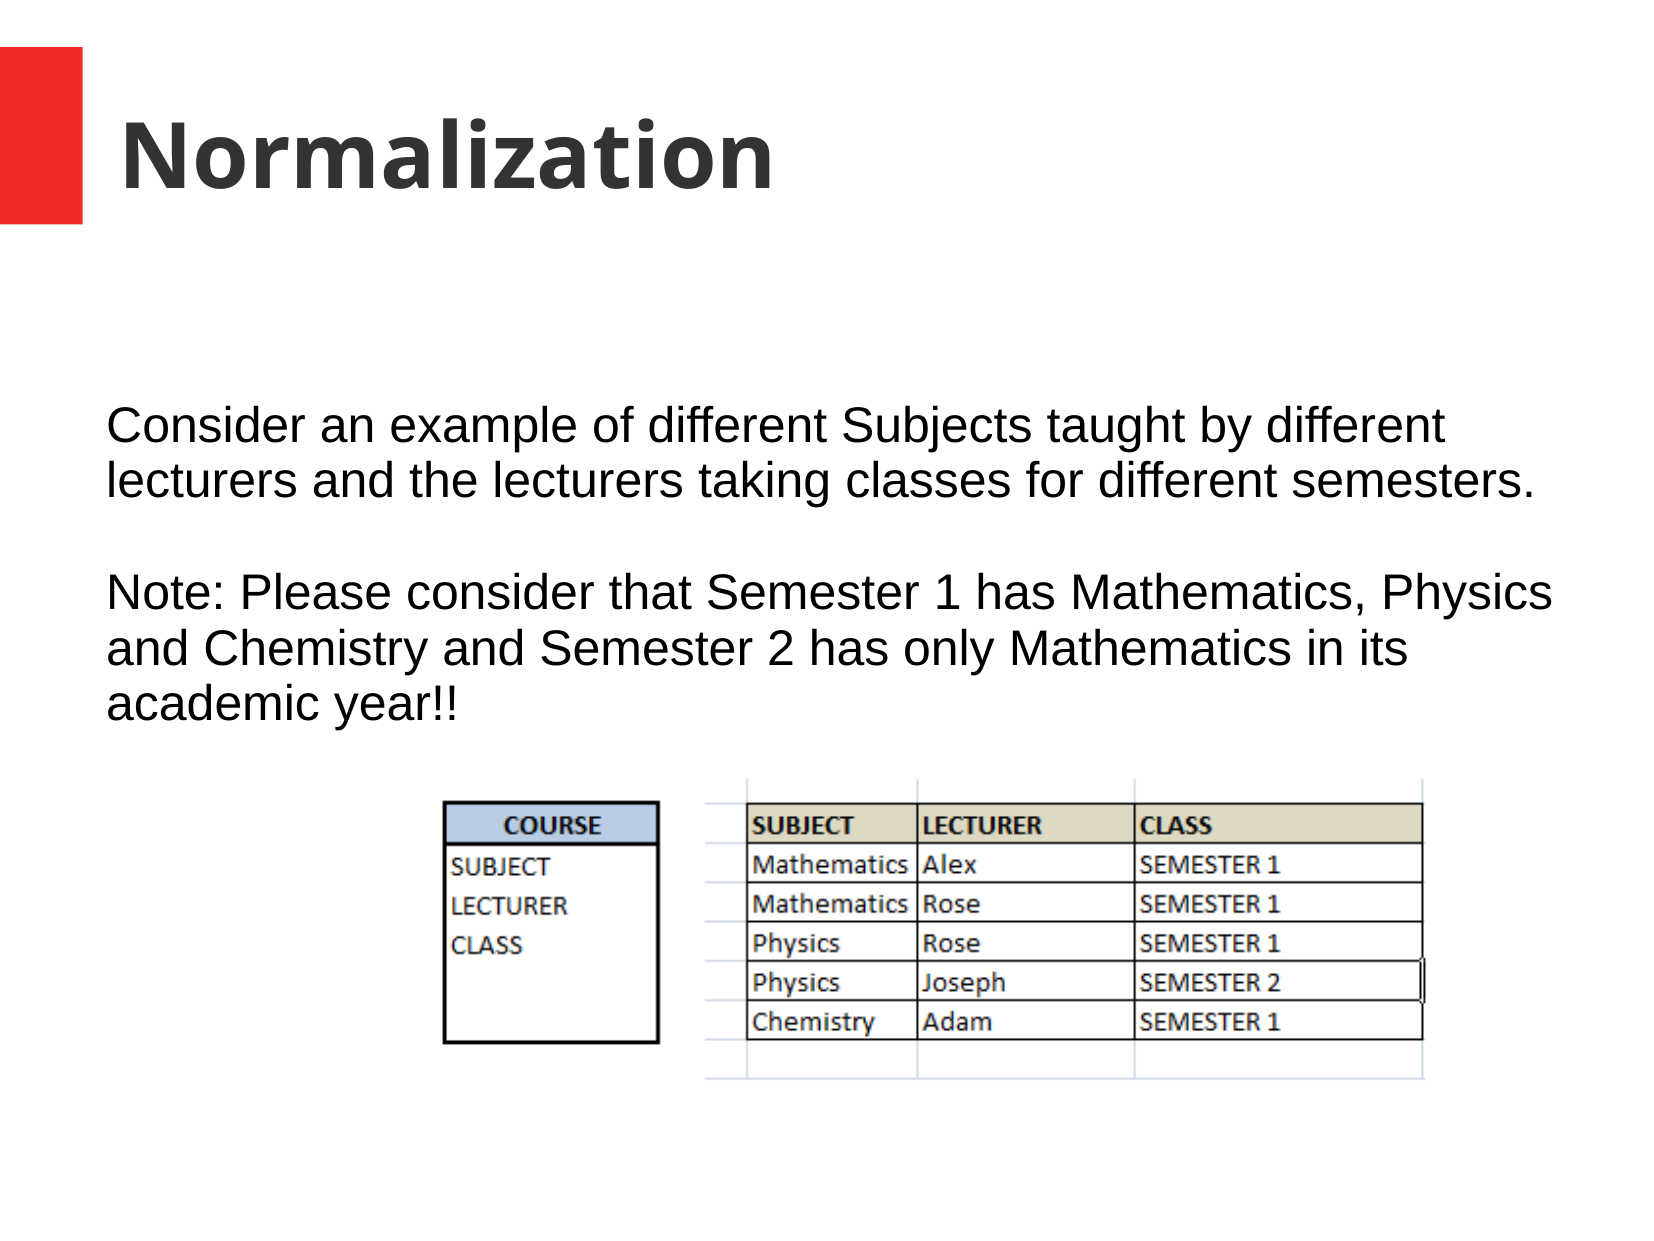

# Normalization
Consider an example of different Subjects taught by different lecturers and the lecturers taking classes for different semesters.
Note: Please consider that Semester 1 has Mathematics, Physics and Chemistry and Semester 2 has only Mathematics in its academic year!!